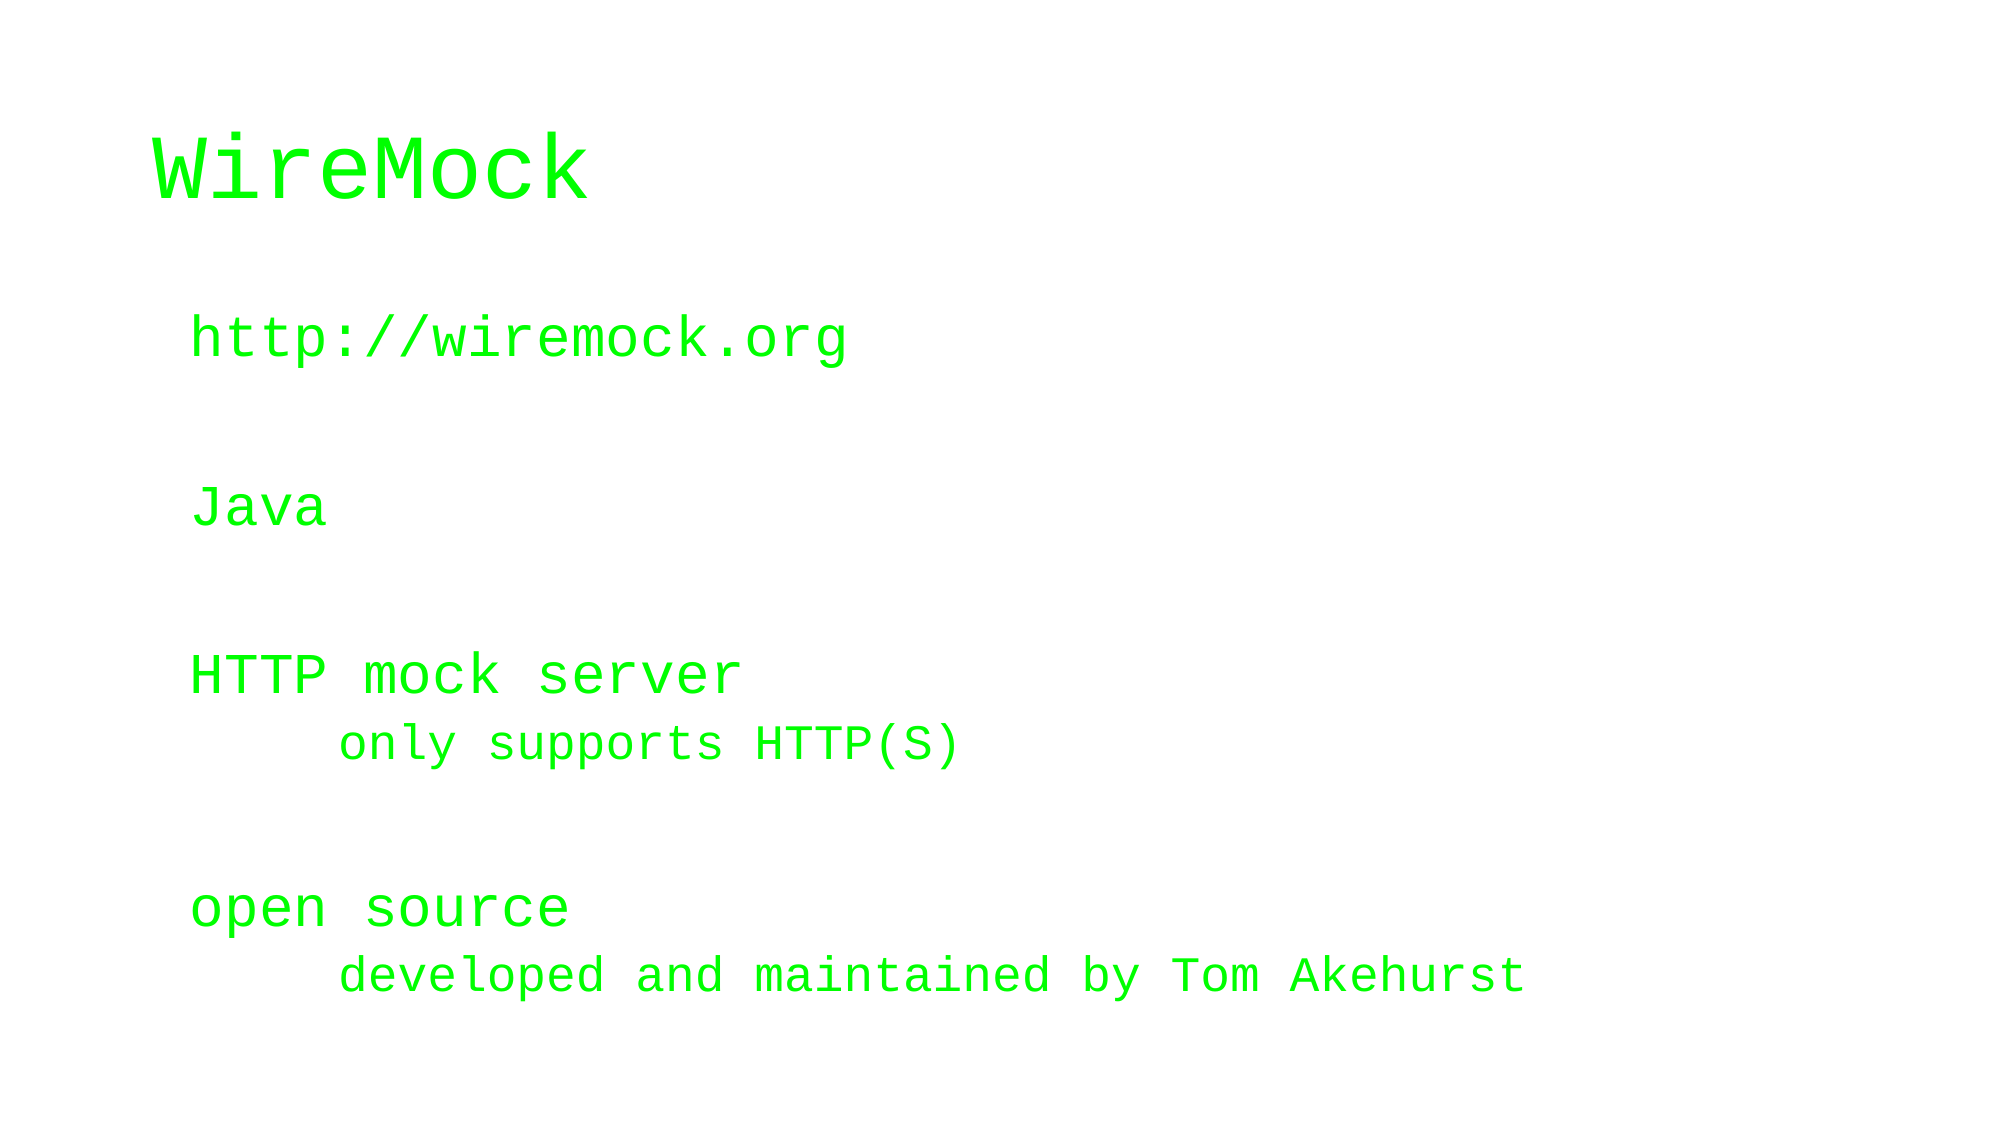

# WireMock
http://wiremock.org
Java
HTTP mock server
only supports HTTP(S)
open source
developed and maintained by Tom Akehurst